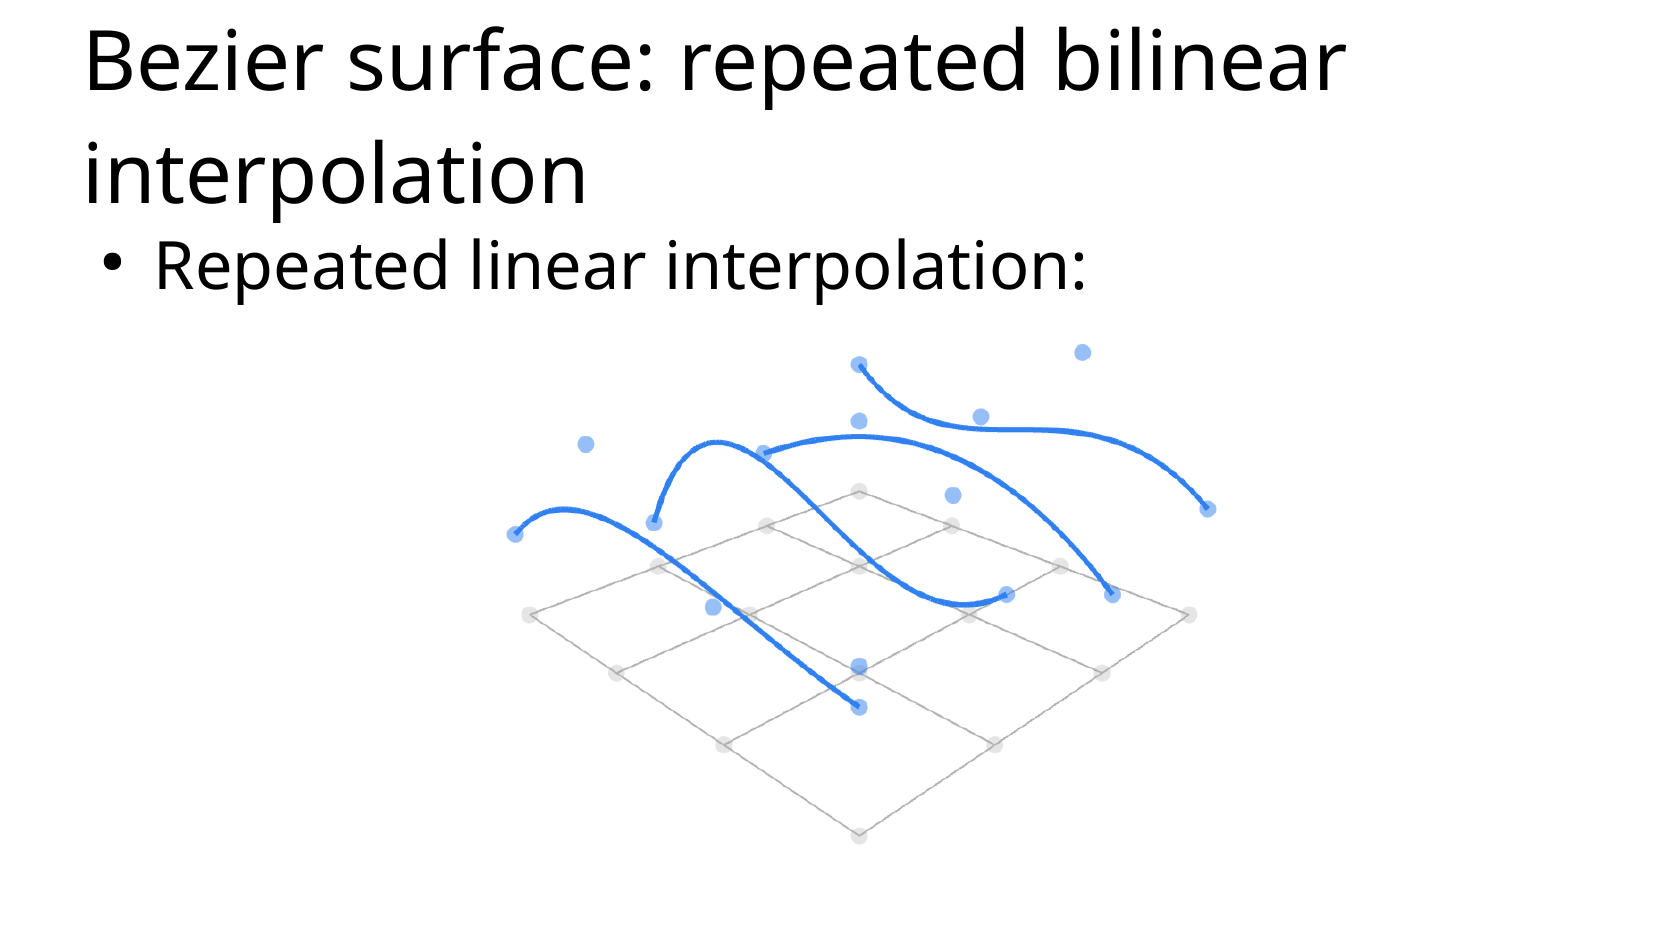

# Bezier surface: repeated bilinear interpolation
Repeated linear interpolation: